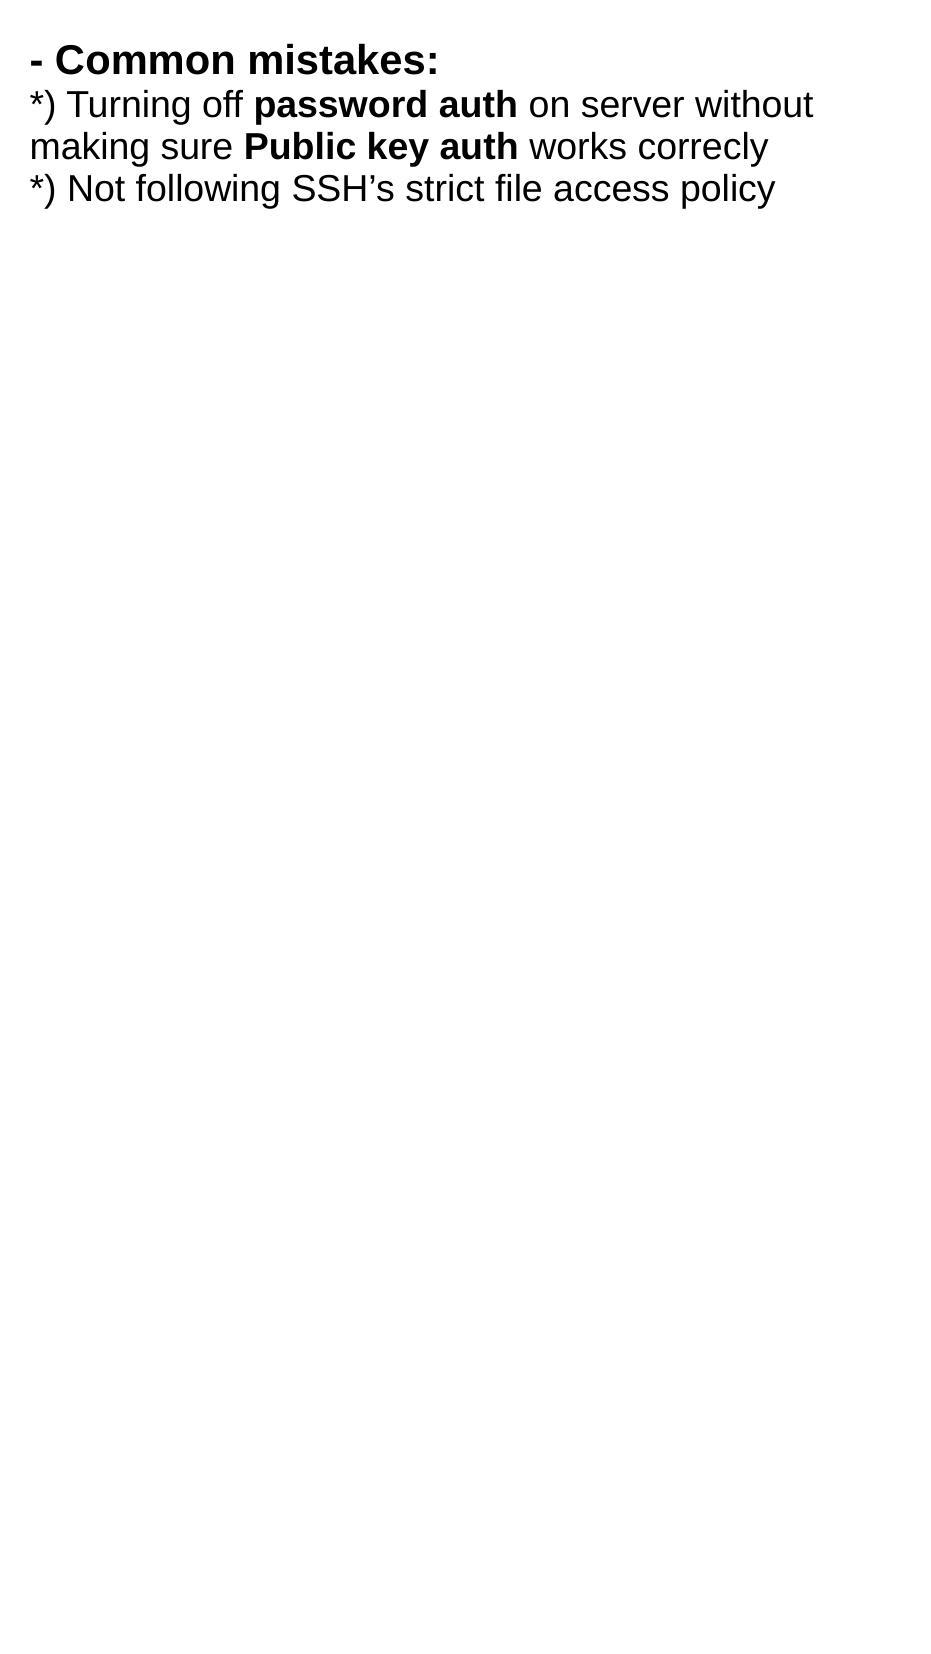

- Common mistakes:
*) Turning off password auth on server without making sure Public key auth works correcly
*) Not following SSH’s strict file access policy